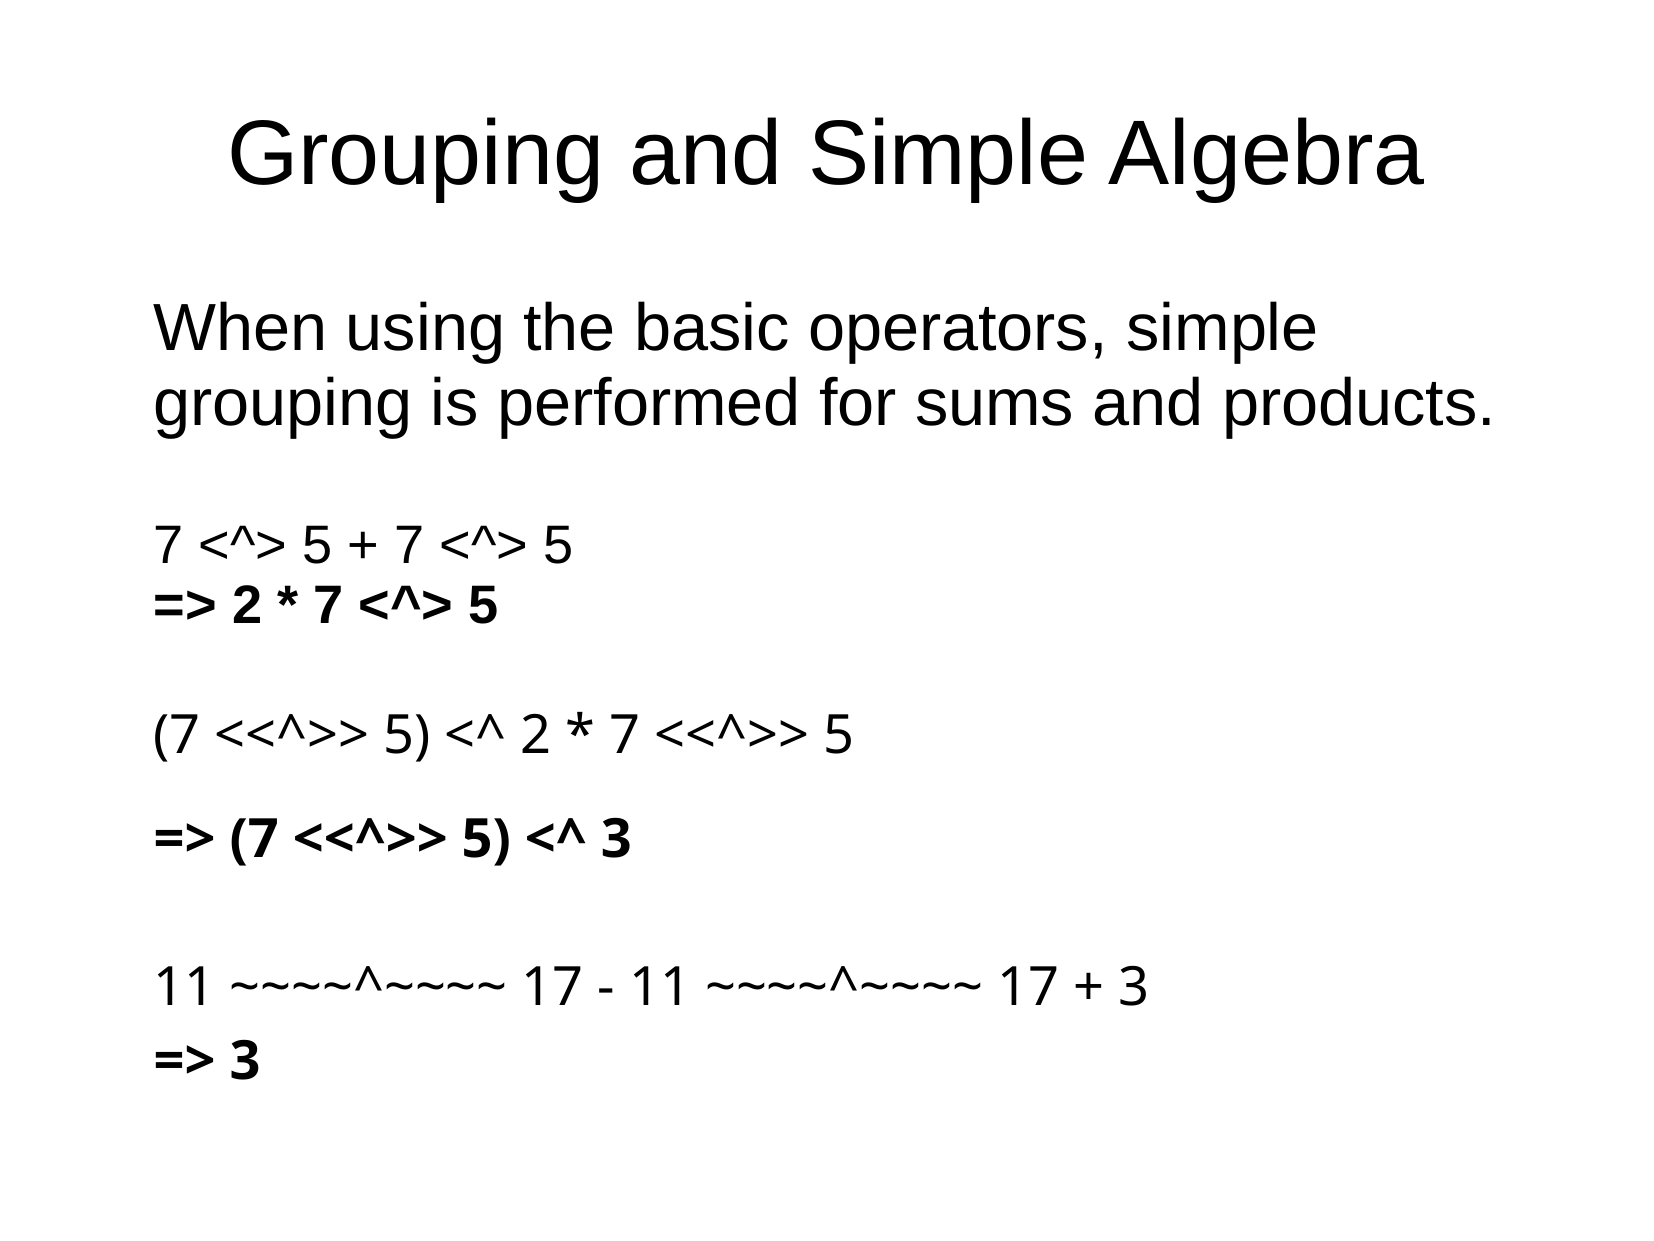

# Grouping and Simple Algebra
When using the basic operators, simple grouping is performed for sums and products.
7 <^> 5 + 7 <^> 5
=> 2 * 7 <^> 5
(7 <<^>> 5) <^ 2 * 7 <<^>> 5
=> (7 <<^>> 5) <^ 3
11 ~~~~^~~~~ 17 - 11 ~~~~^~~~~ 17 + 3
=> 3